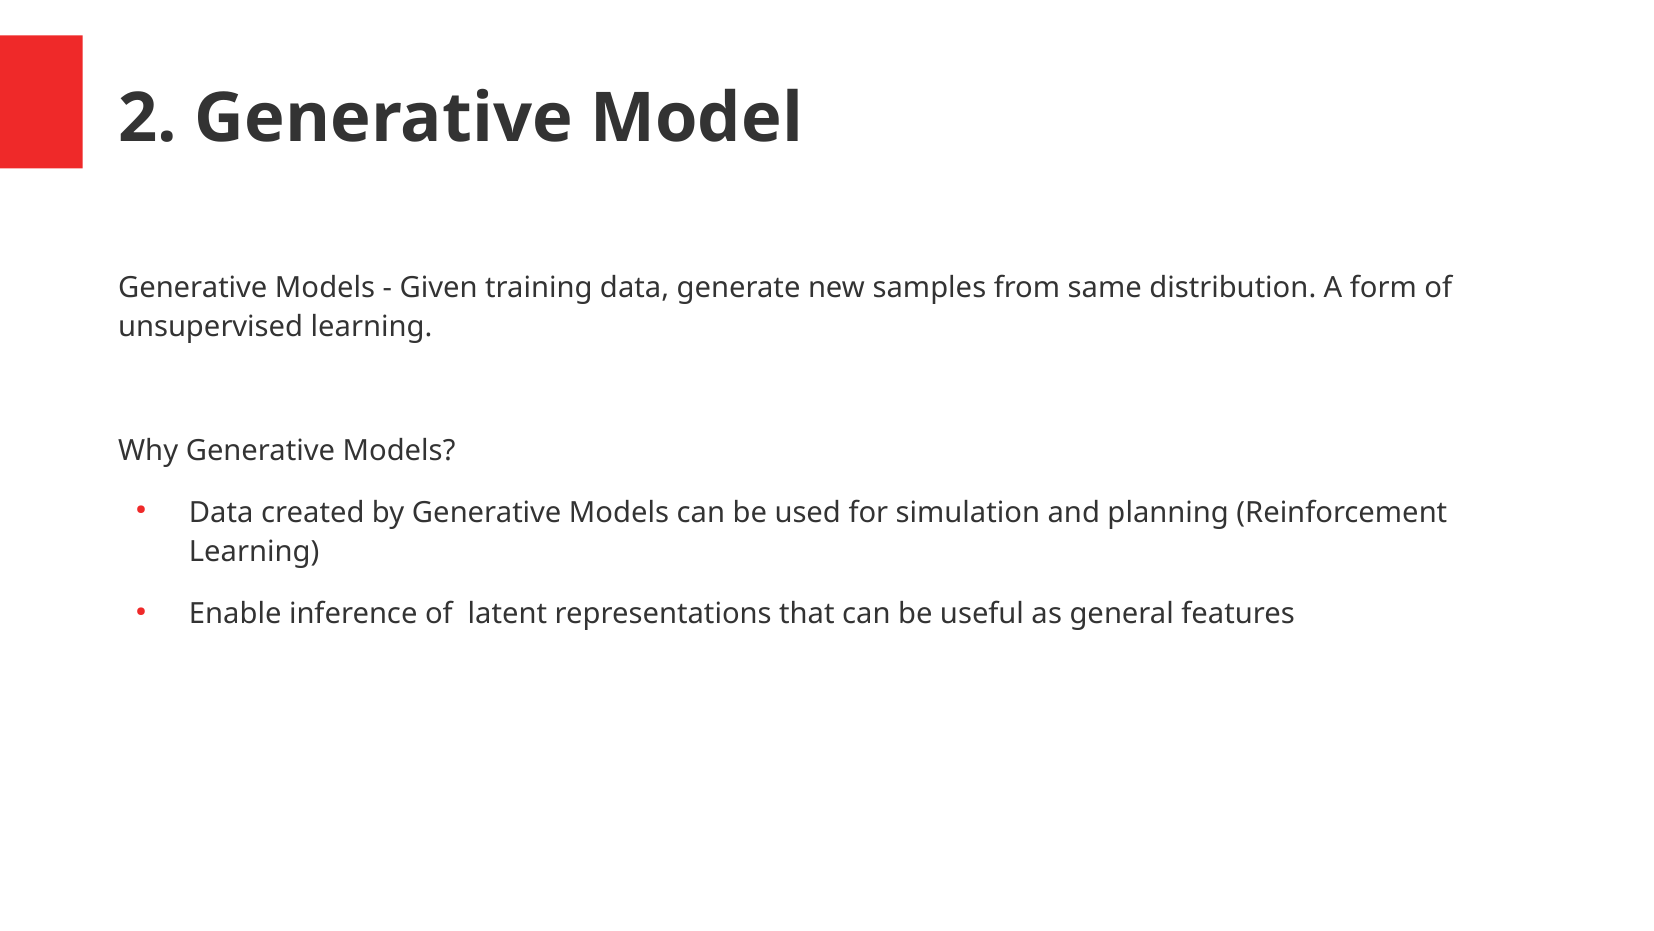

# 2. Generative Model
Generative Models - Given training data, generate new samples from same distribution. A form of unsupervised learning.
Why Generative Models?
Data created by Generative Models can be used for simulation and planning (Reinforcement Learning)
Enable inference of latent representations that can be useful as general features